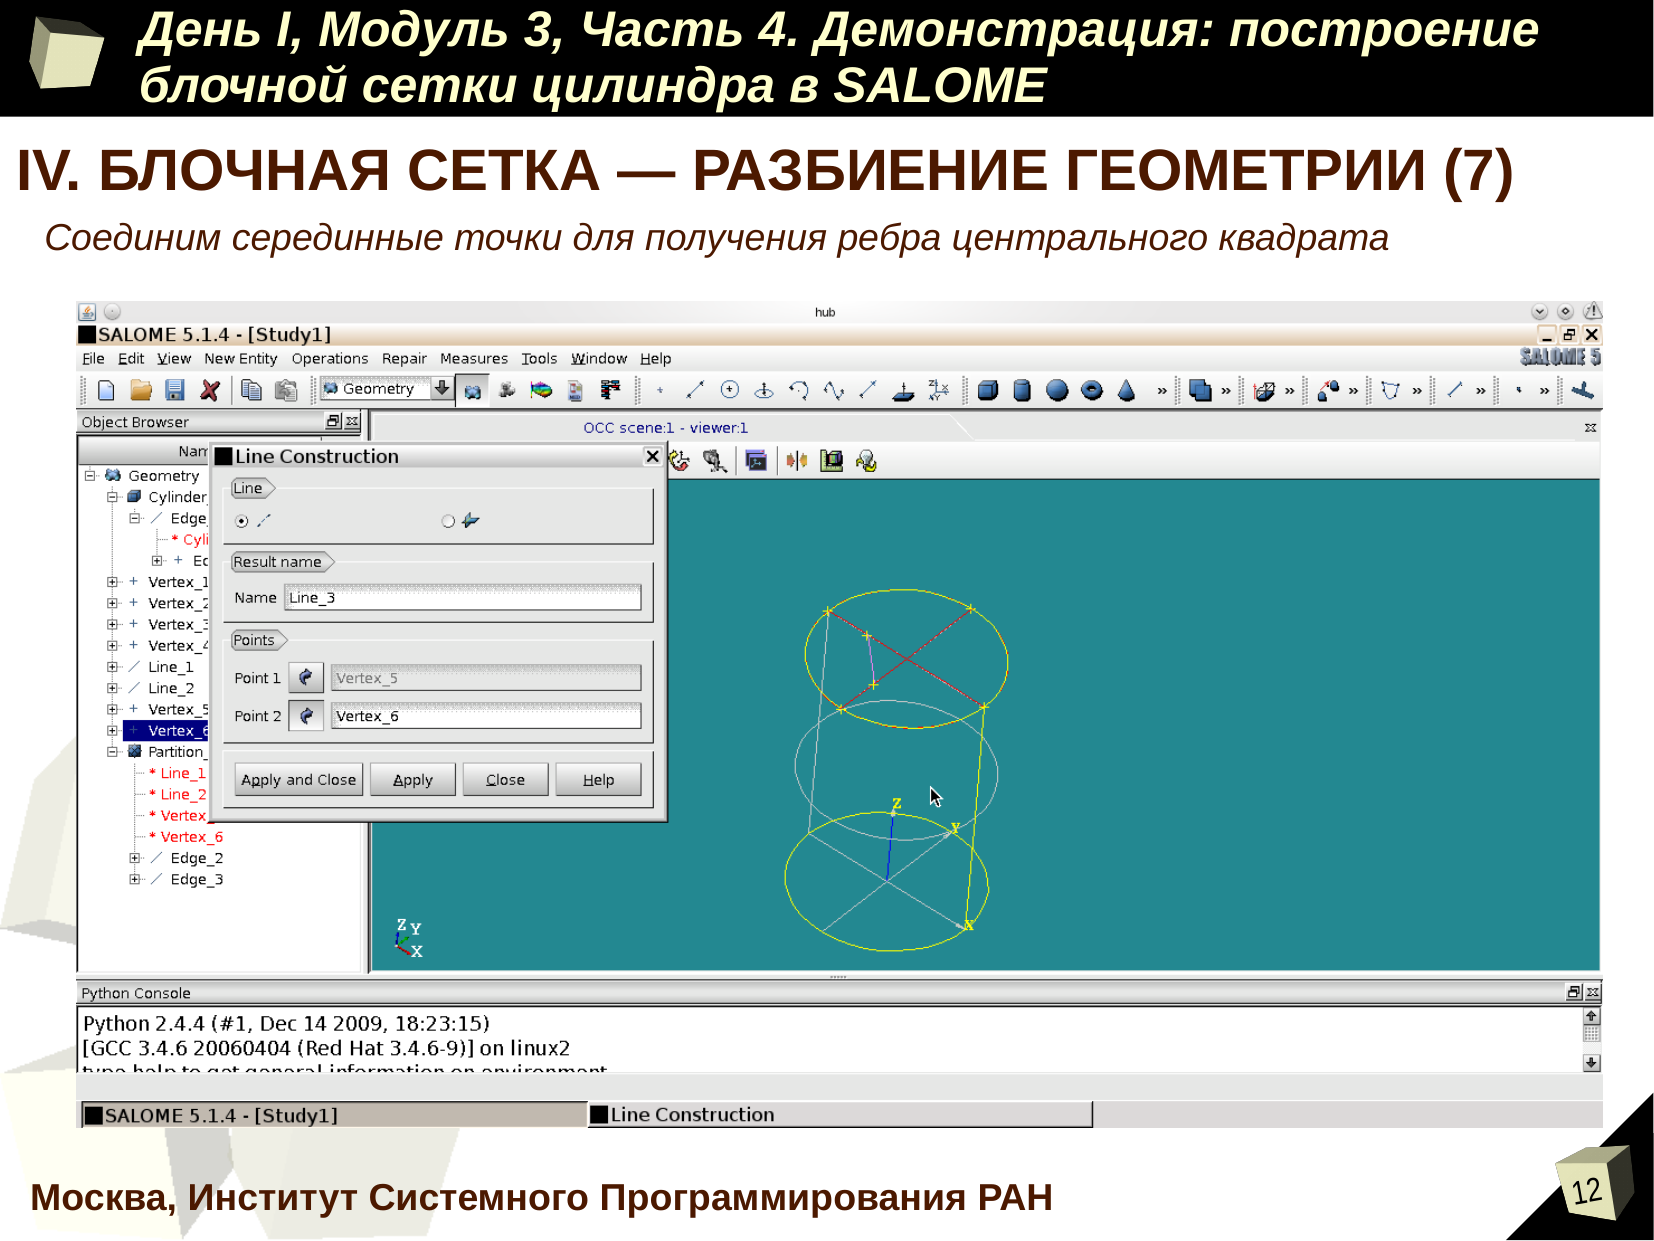

IV. БЛОЧНАЯ СЕТКА — РАЗБИЕНИЕ ГЕОМЕТРИИ (7)
Соединим серединные точки для получения ребра центрального квадрата